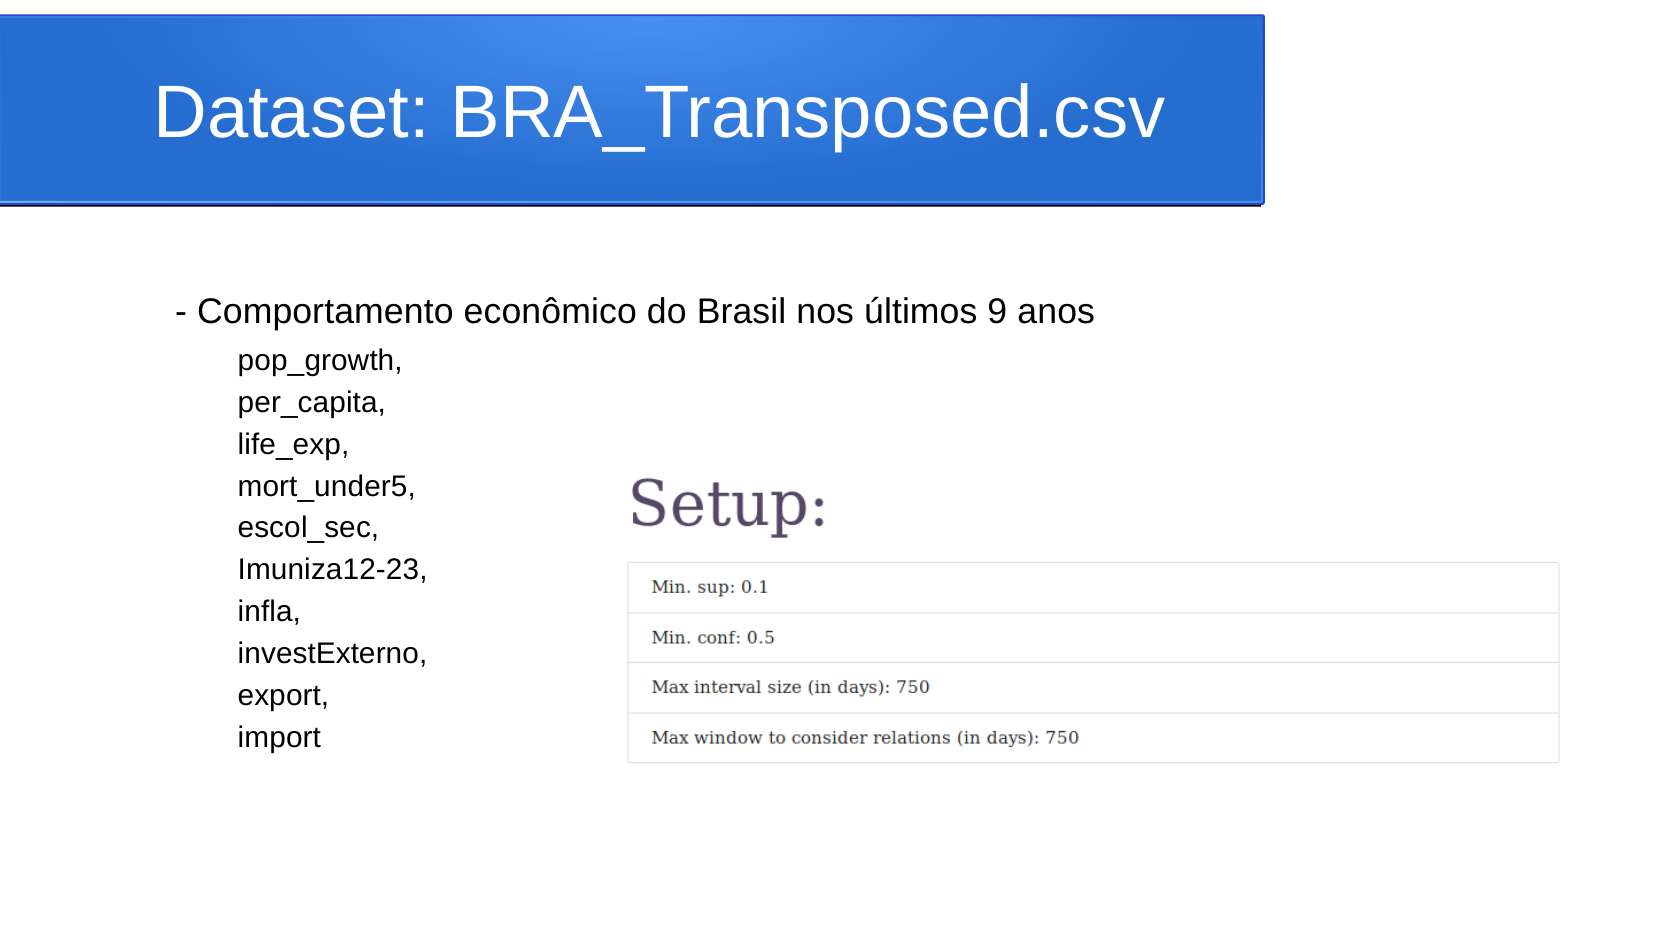

# Dataset: BRA_Transposed.csv
- Comportamento econômico do Brasil nos últimos 9 anos
pop_growth,
per_capita,
life_exp,
mort_under5,
escol_sec,
Imuniza12-23,
infla,
investExterno,
export,
import